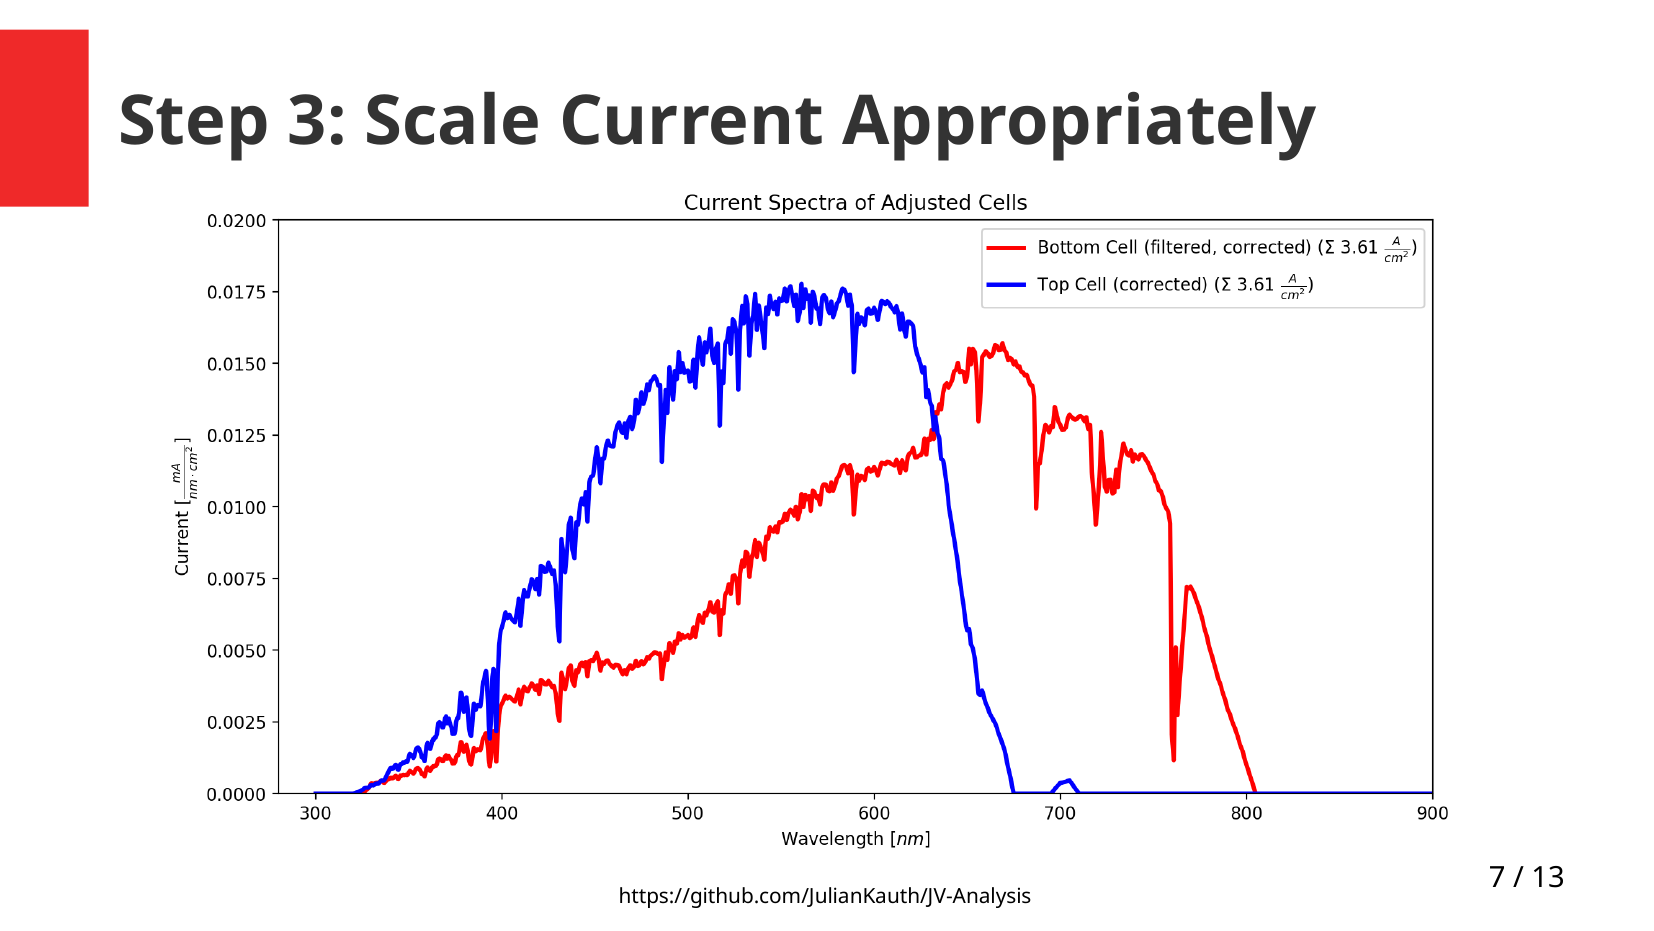

# Step 3: Scale Current Appropriately
7